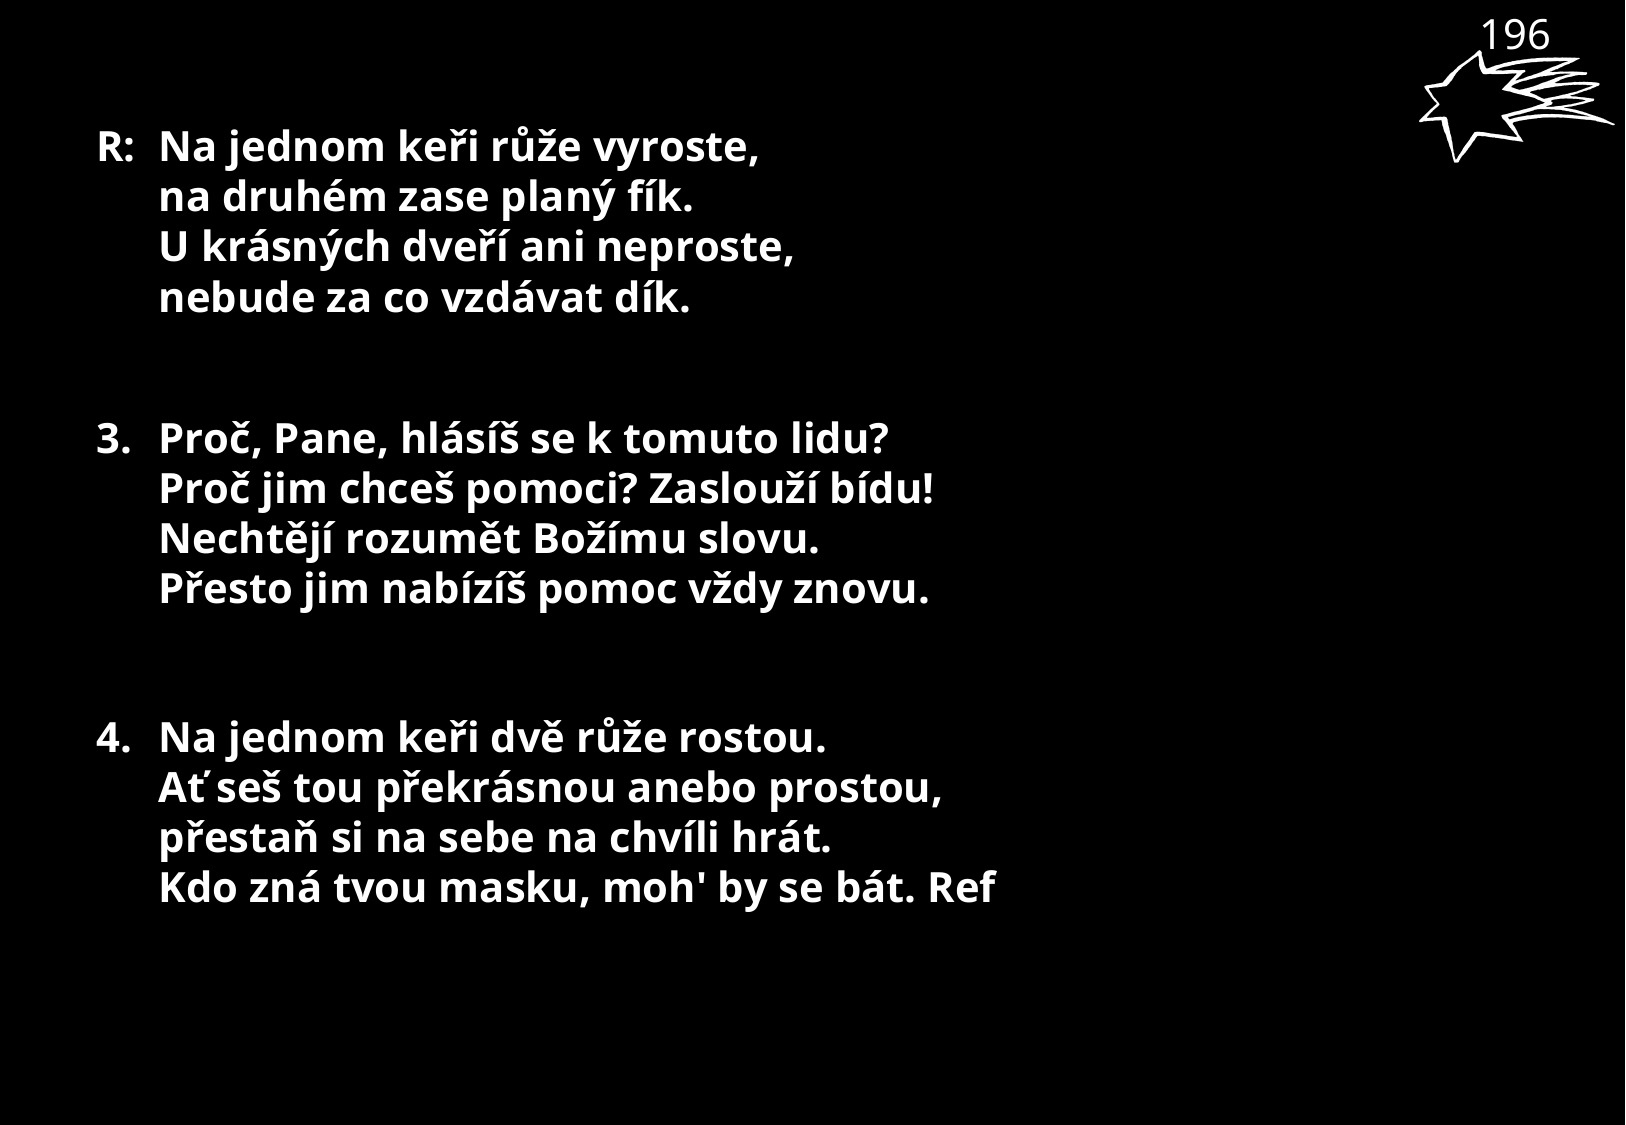

196
# R: 	Na jednom keři růže vyroste, na druhém zase planý fík. U krásných dveří ani neproste, nebude za co vzdávat dík.
Proč, Pane, hlásíš se k tomuto lidu?
Proč jim chceš pomoci? Zaslouží bídu!
Nechtějí rozumět Božímu slovu.
Přesto jim nabízíš pomoc vždy znovu.
4.	Na jednom keři dvě růže rostou.
Ať seš tou překrásnou anebo prostou,
přestaň si na sebe na chvíli hrát.
Kdo zná tvou masku, moh' by se bát. Ref